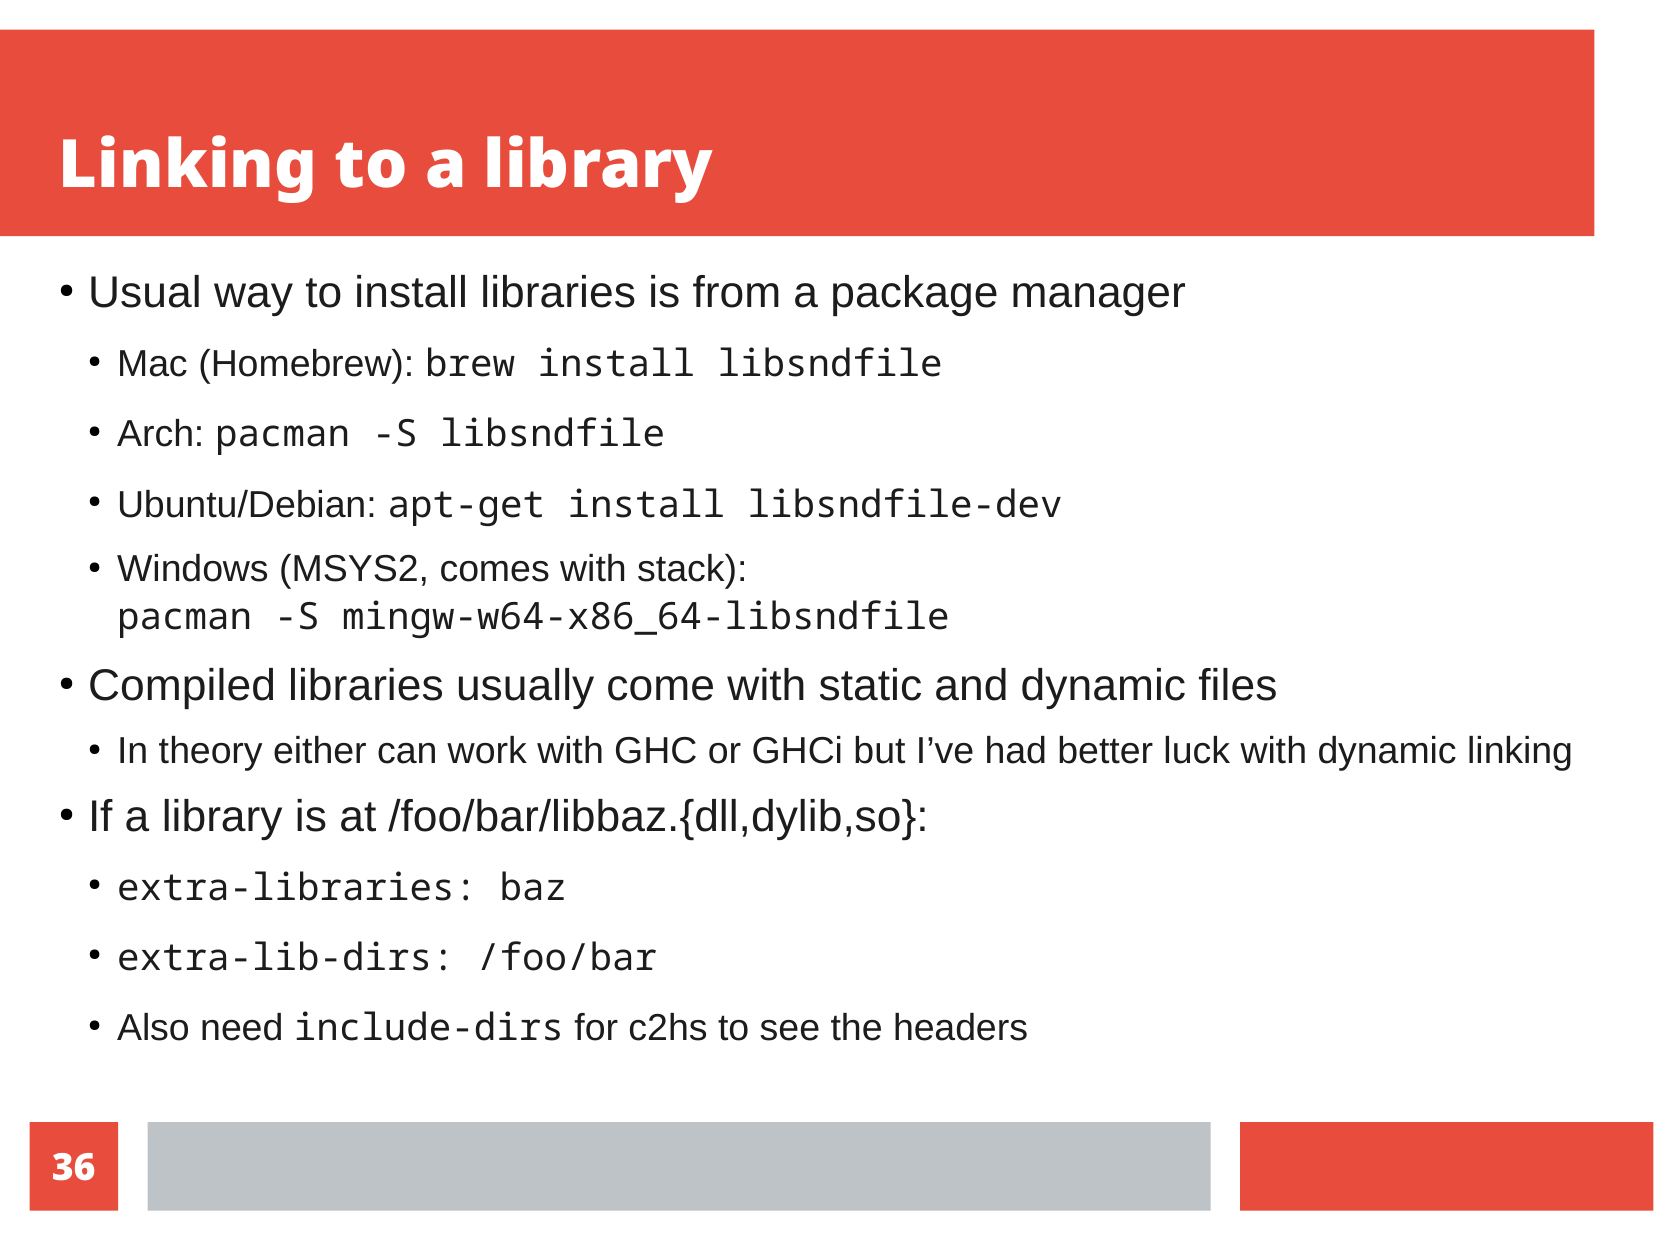

# Linking to a library
Usual way to install libraries is from a package manager
Mac (Homebrew): brew install libsndfile
Arch: pacman -S libsndfile
Ubuntu/Debian: apt-get install libsndfile-dev
Windows (MSYS2, comes with stack):
pacman -S mingw-w64-x86_64-libsndfile
Compiled libraries usually come with static and dynamic files
In theory either can work with GHC or GHCi but I’ve had better luck with dynamic linking
If a library is at /foo/bar/libbaz.{dll,dylib,so}:
extra-libraries: baz
extra-lib-dirs: /foo/bar
Also need include-dirs for c2hs to see the headers
36